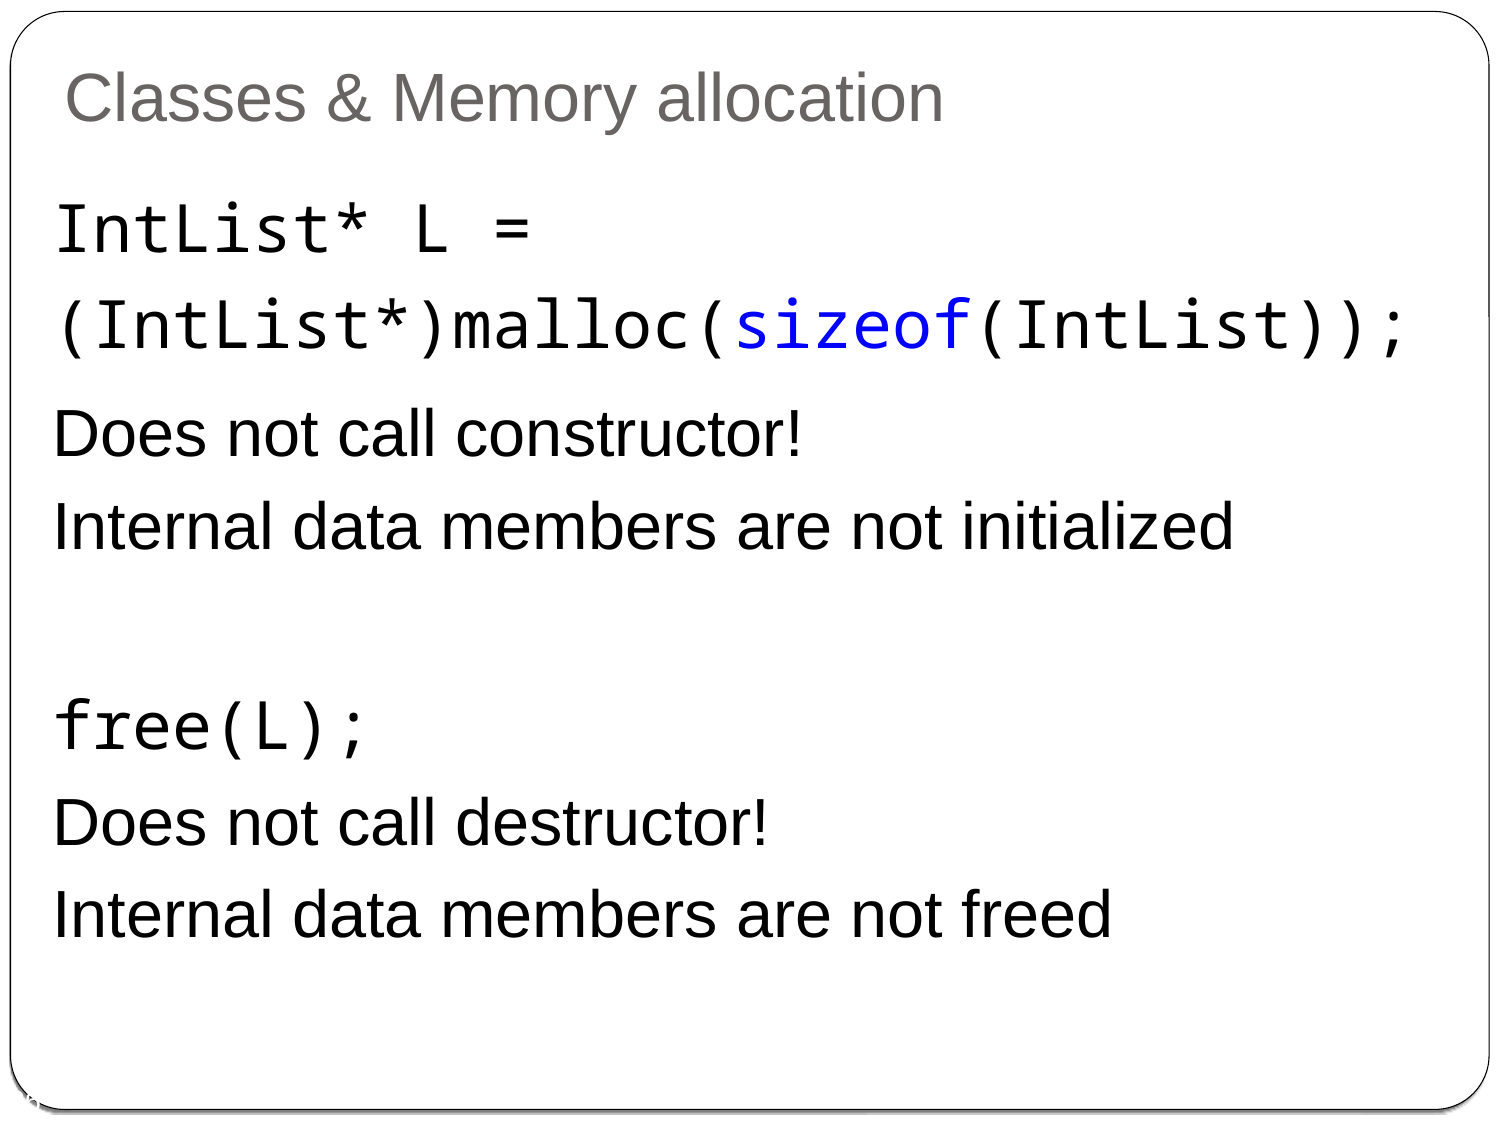

# Classes & Memory allocation
IntList* L = (IntList*)malloc(sizeof(IntList));
Does not call constructor!
Internal data members are not initialized
free(L);
Does not call destructor!
Internal data members are not freed